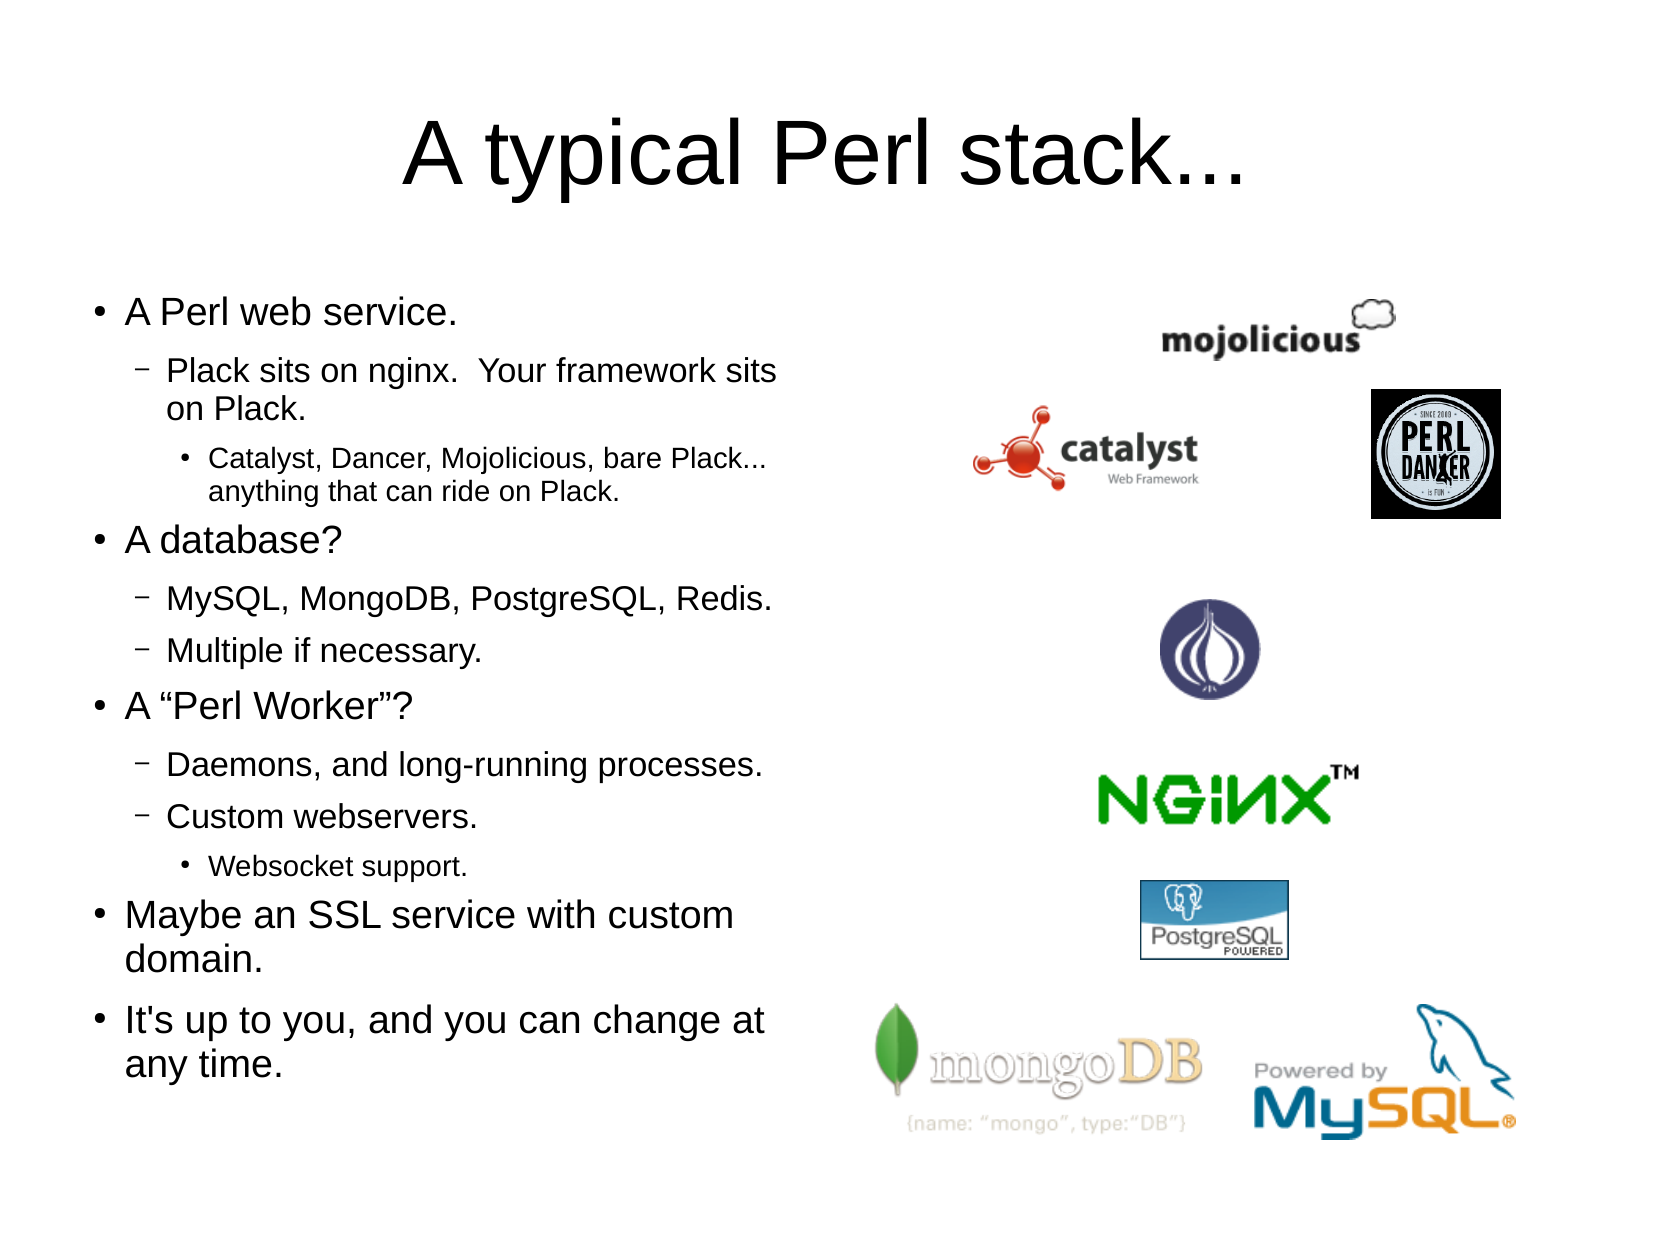

# A typical Perl stack...
A Perl web service.
Plack sits on nginx. Your framework sits on Plack.
Catalyst, Dancer, Mojolicious, bare Plack... anything that can ride on Plack.
A database?
MySQL, MongoDB, PostgreSQL, Redis.
Multiple if necessary.
A “Perl Worker”?
Daemons, and long-running processes.
Custom webservers.
Websocket support.
Maybe an SSL service with custom domain.
It's up to you, and you can change at any time.